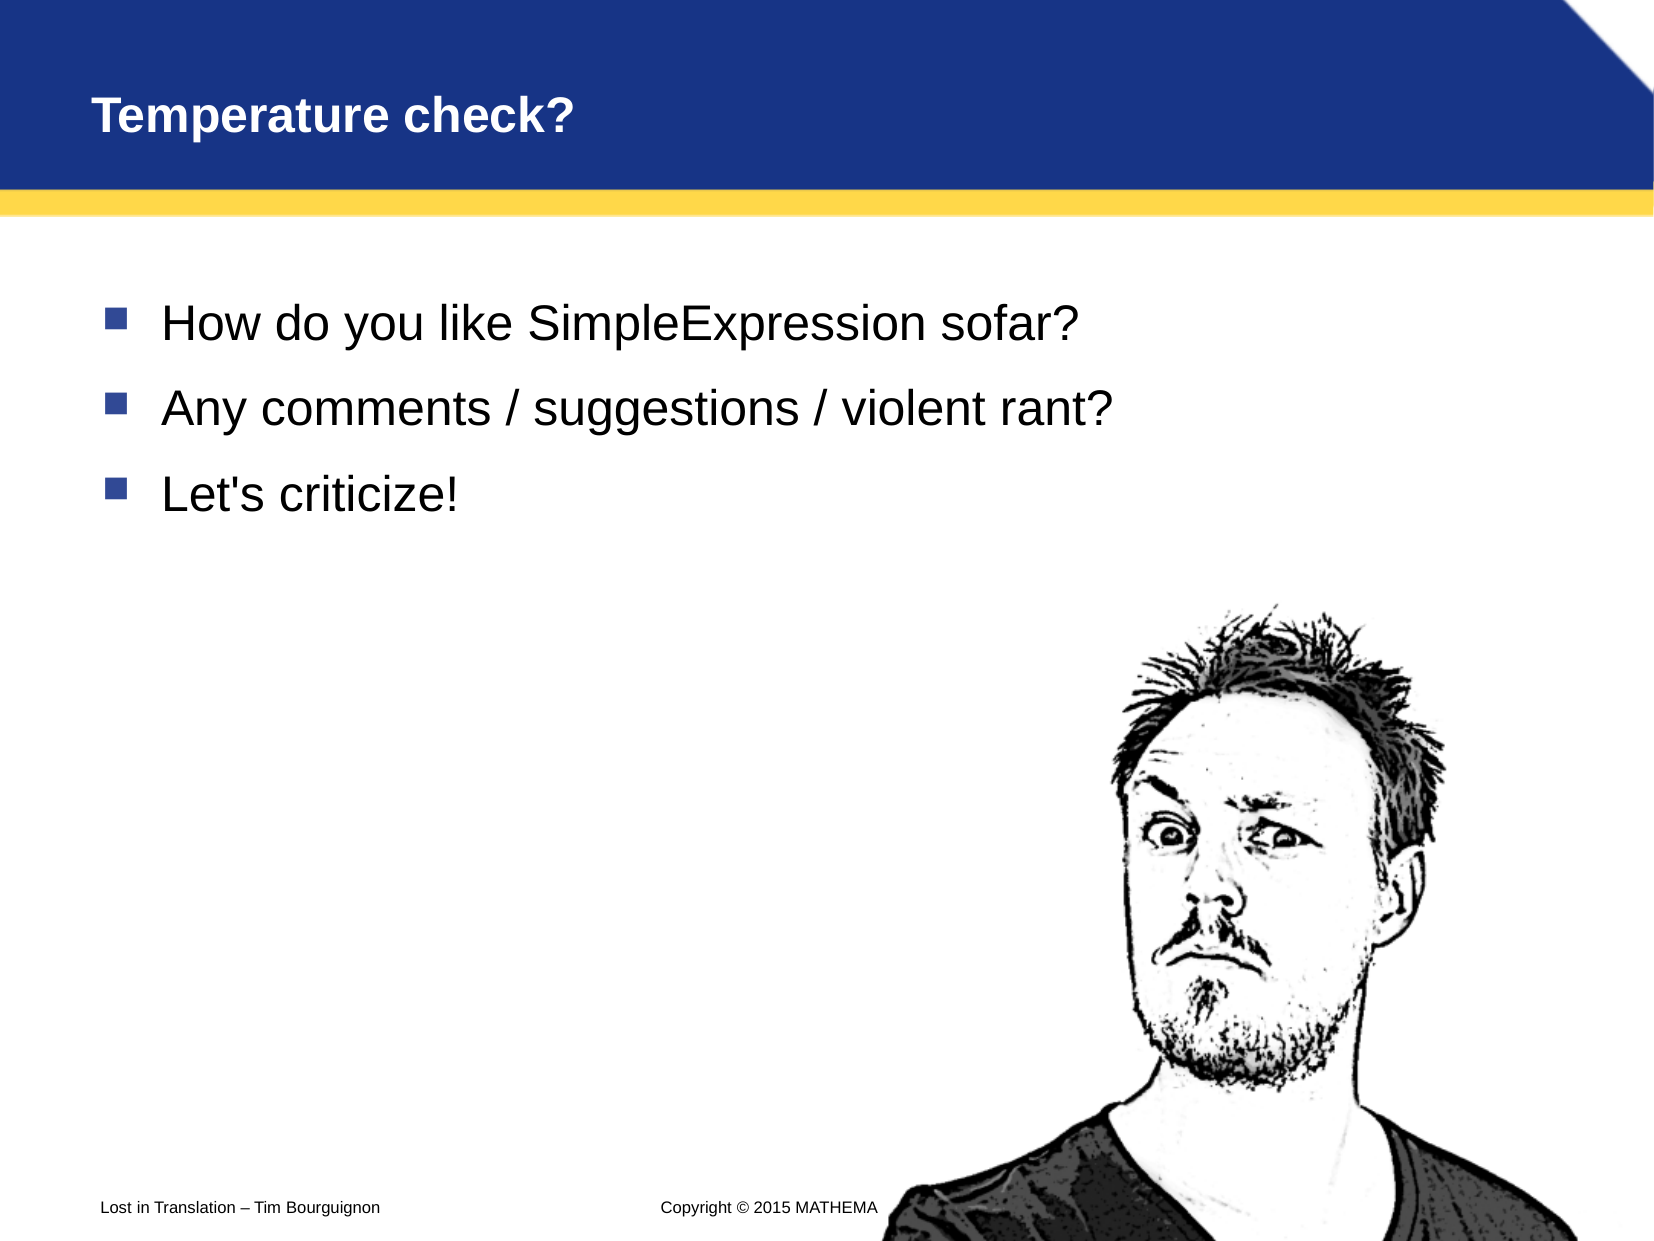

# Temperature check?
How do you like SimpleExpression sofar?
Any comments / suggestions / violent rant?
Let's criticize!